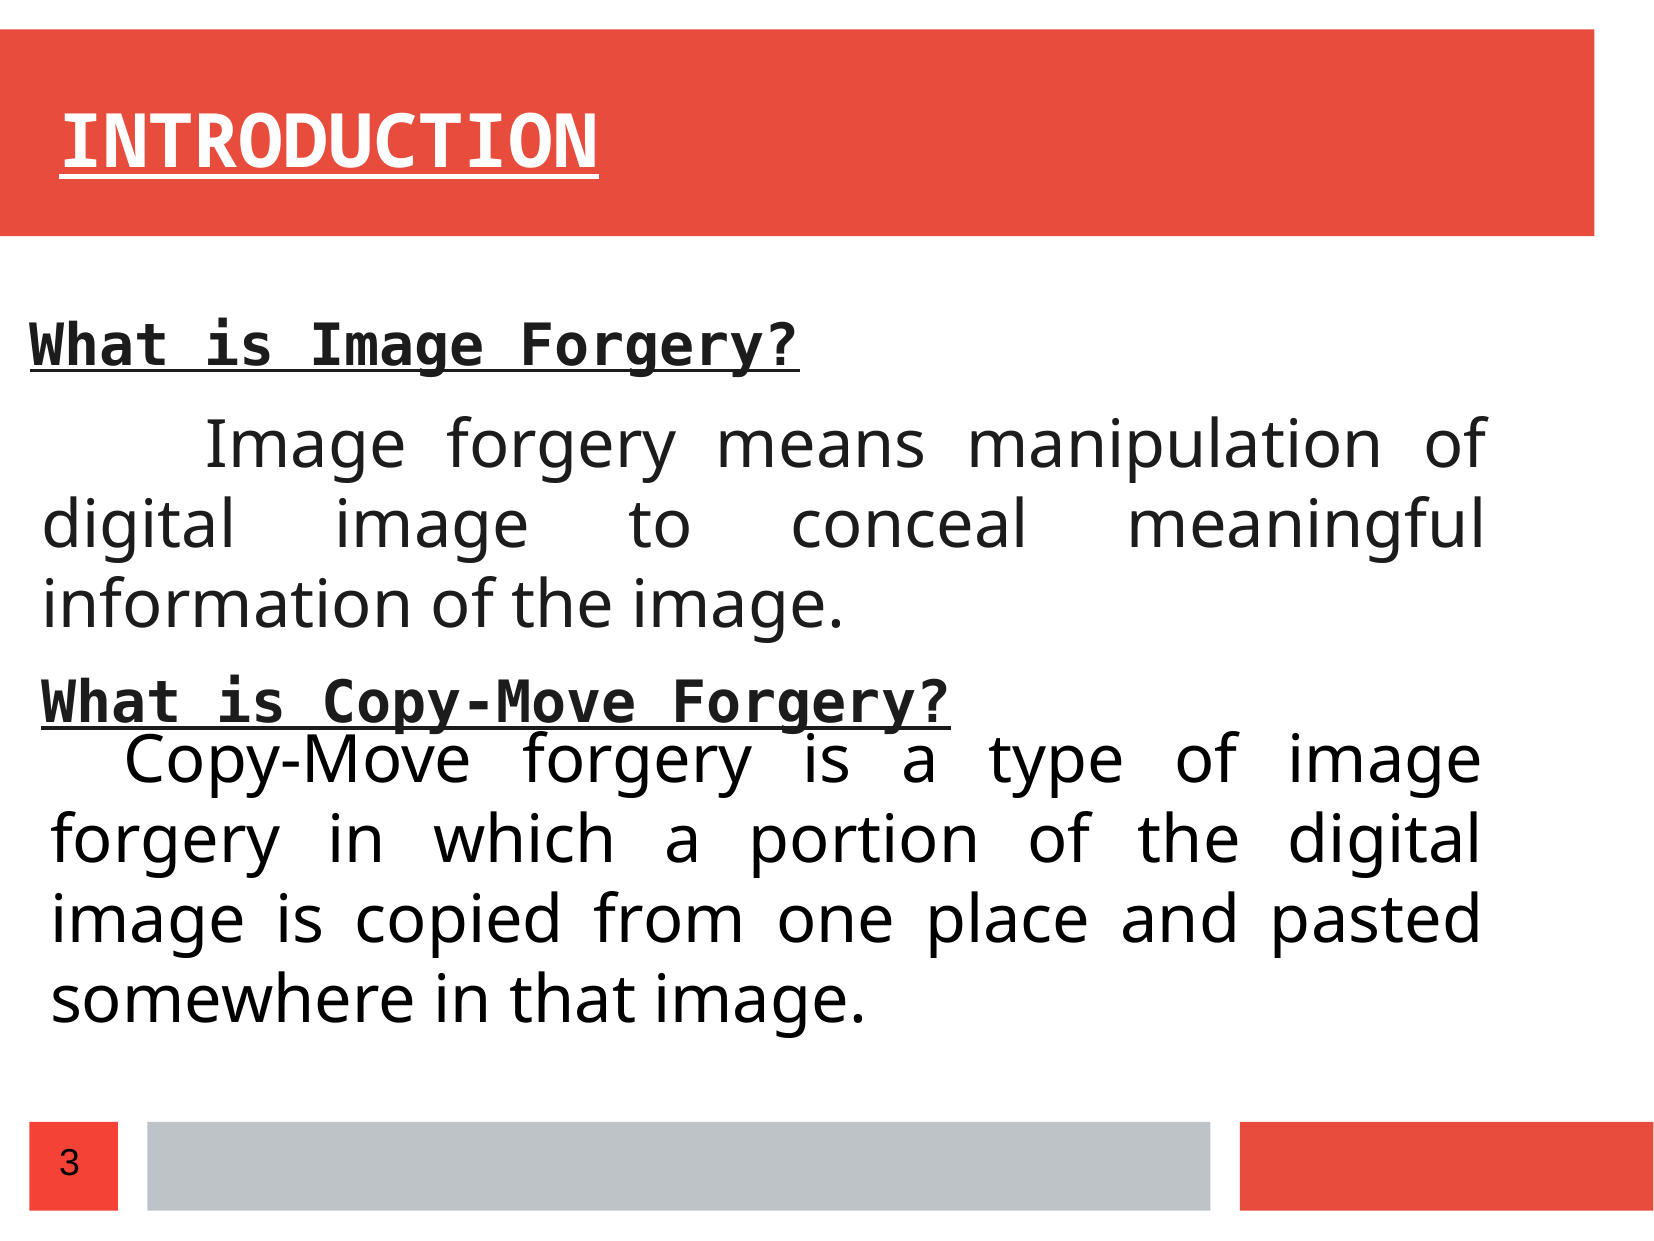

Introduction
What is Image Forgery?
 Image forgery means manipulation of digital image to conceal meaningful information of the image.
What is Copy-Move Forgery?
	Copy-Move forgery is a type of image forgery in which a portion of the digital image is copied from one place and pasted somewhere in that image.